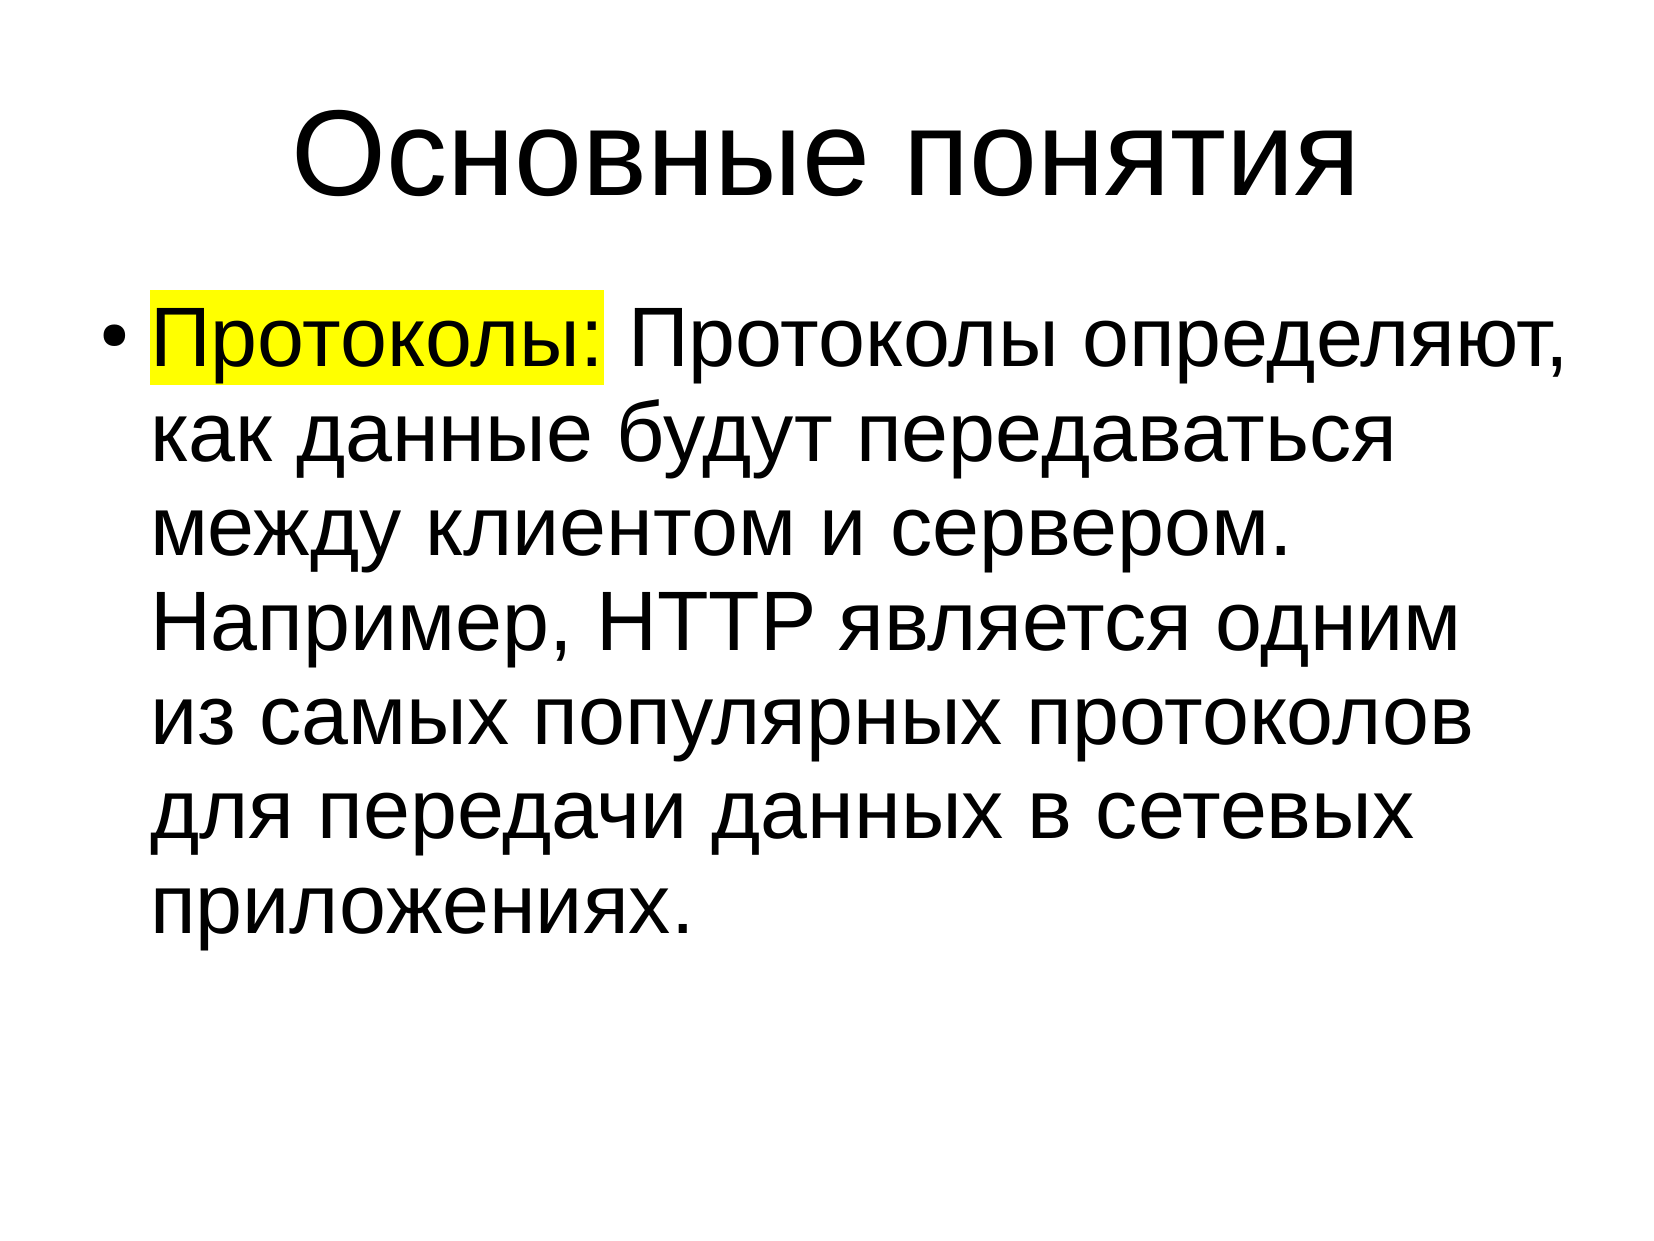

# Основные понятия
Протоколы: Протоколы определяют, как данные будут передаваться между клиентом и сервером. Например, HTTP является одним из самых популярных протоколов для передачи данных в сетевых приложениях.